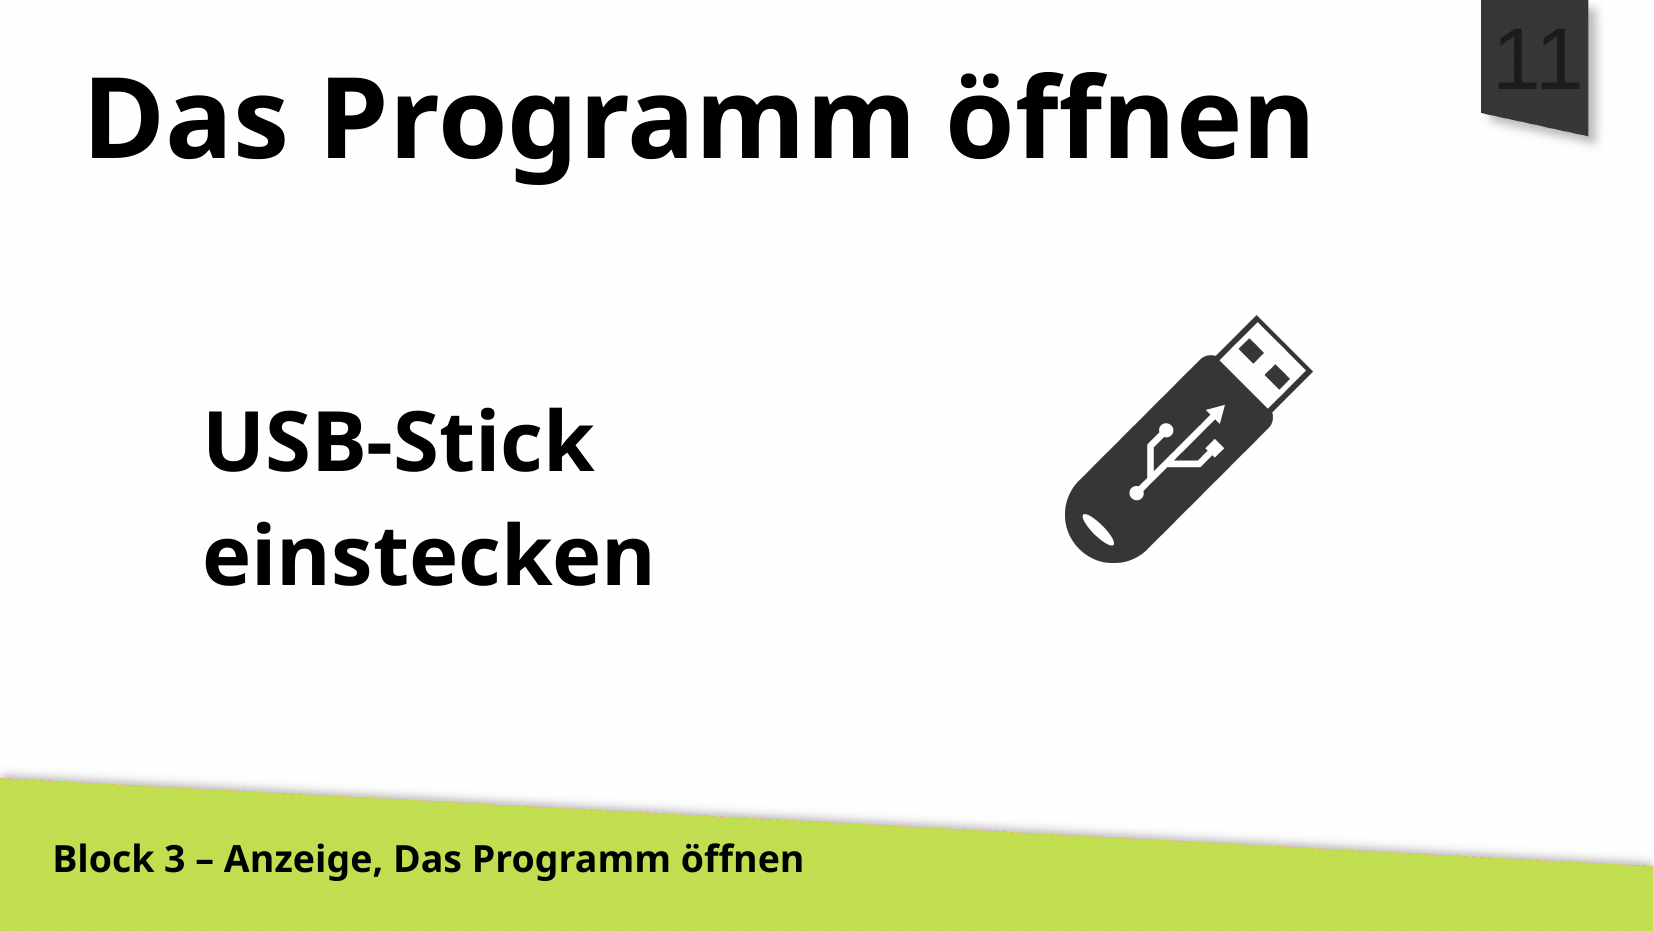

# Das Programm öffnen
USB-Stick einstecken
Block 3 – Anzeige, Das Programm öffnen